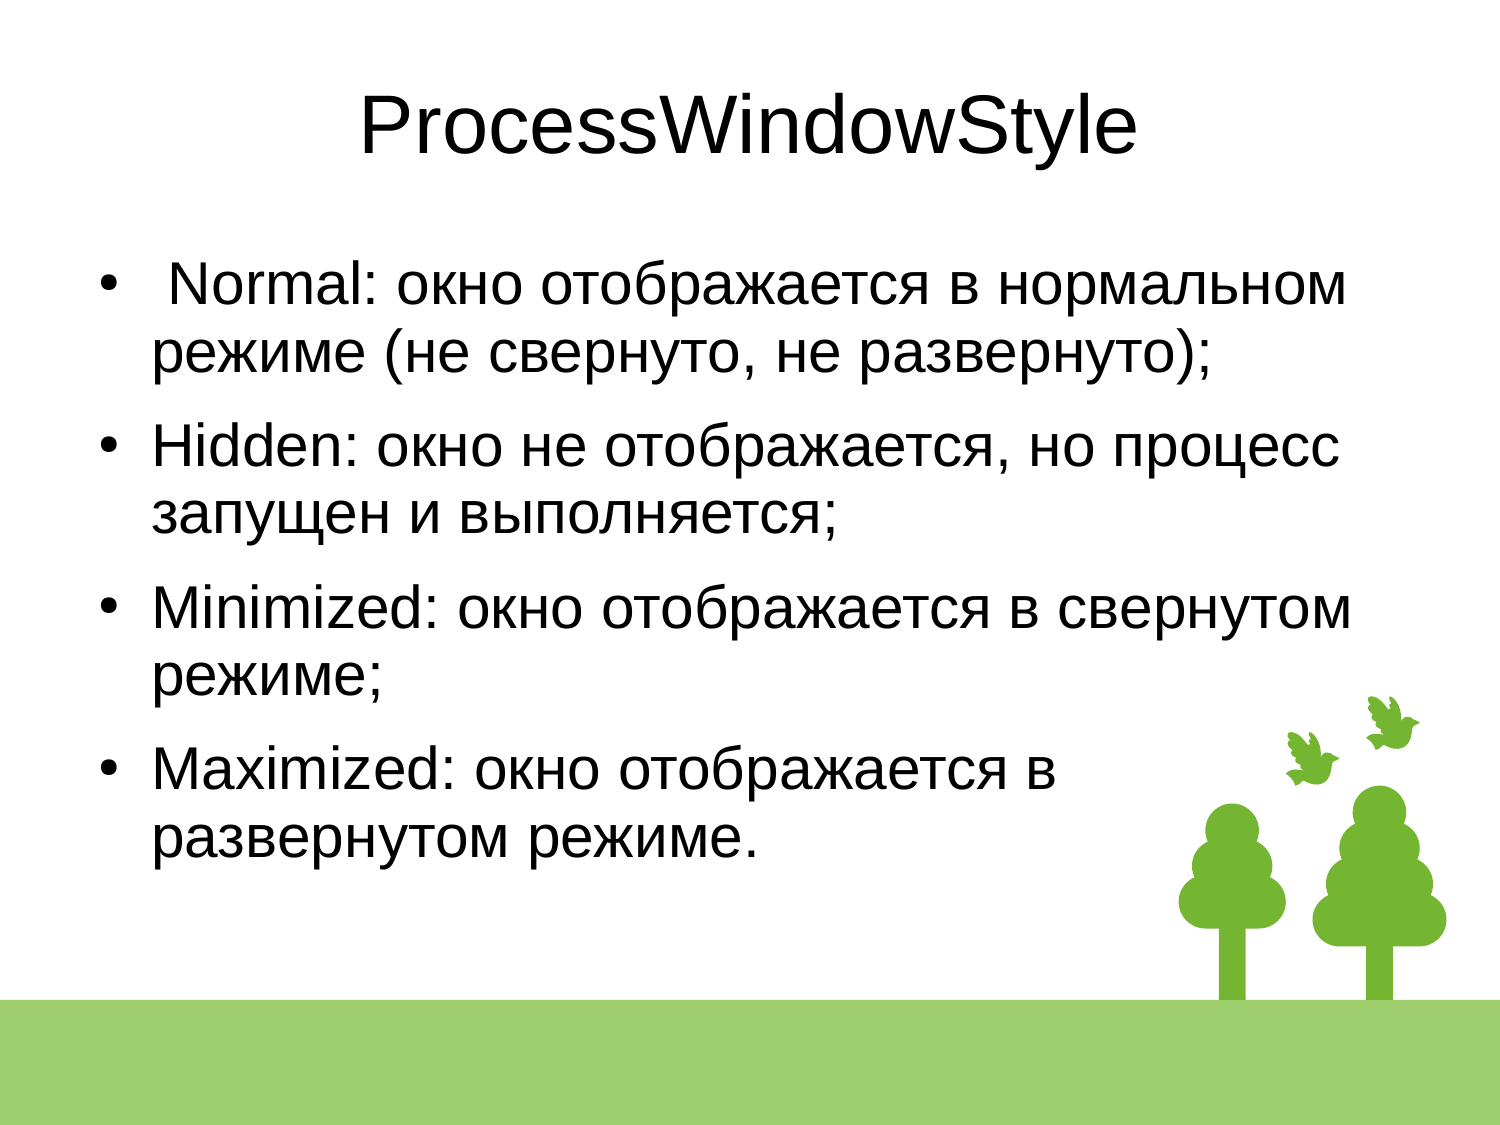

# ProcessWindowStyle
 Normal: окно отображается в нормальном режиме (не свернуто, не развернуто);
Hidden: окно не отображается, но процесс запущен и выполняется;
Minimized: окно отображается в свернутом режиме;
Maximized: окно отображается в развернутом режиме.